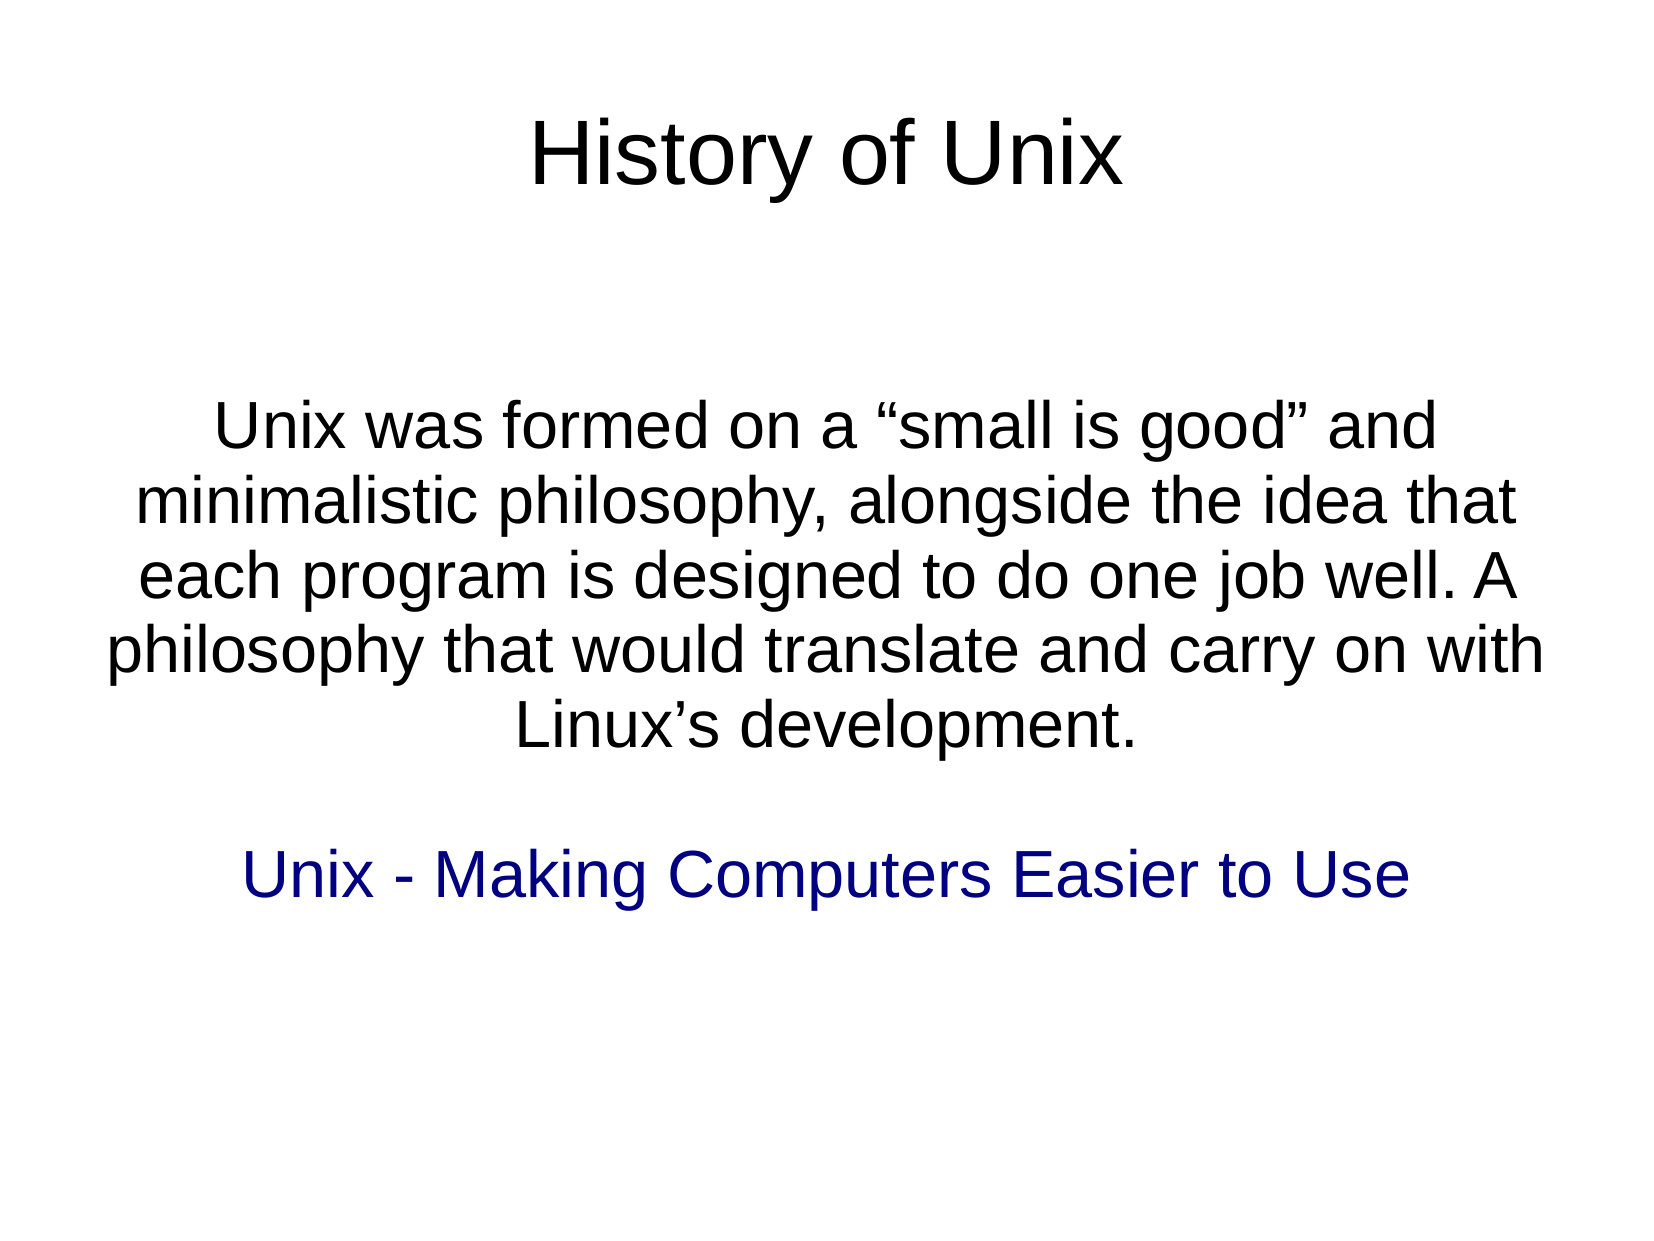

# History of Unix
Unix was formed on a “small is good” and minimalistic philosophy, alongside the idea that each program is designed to do one job well. A philosophy that would translate and carry on with Linux’s development.
Unix - Making Computers Easier to Use